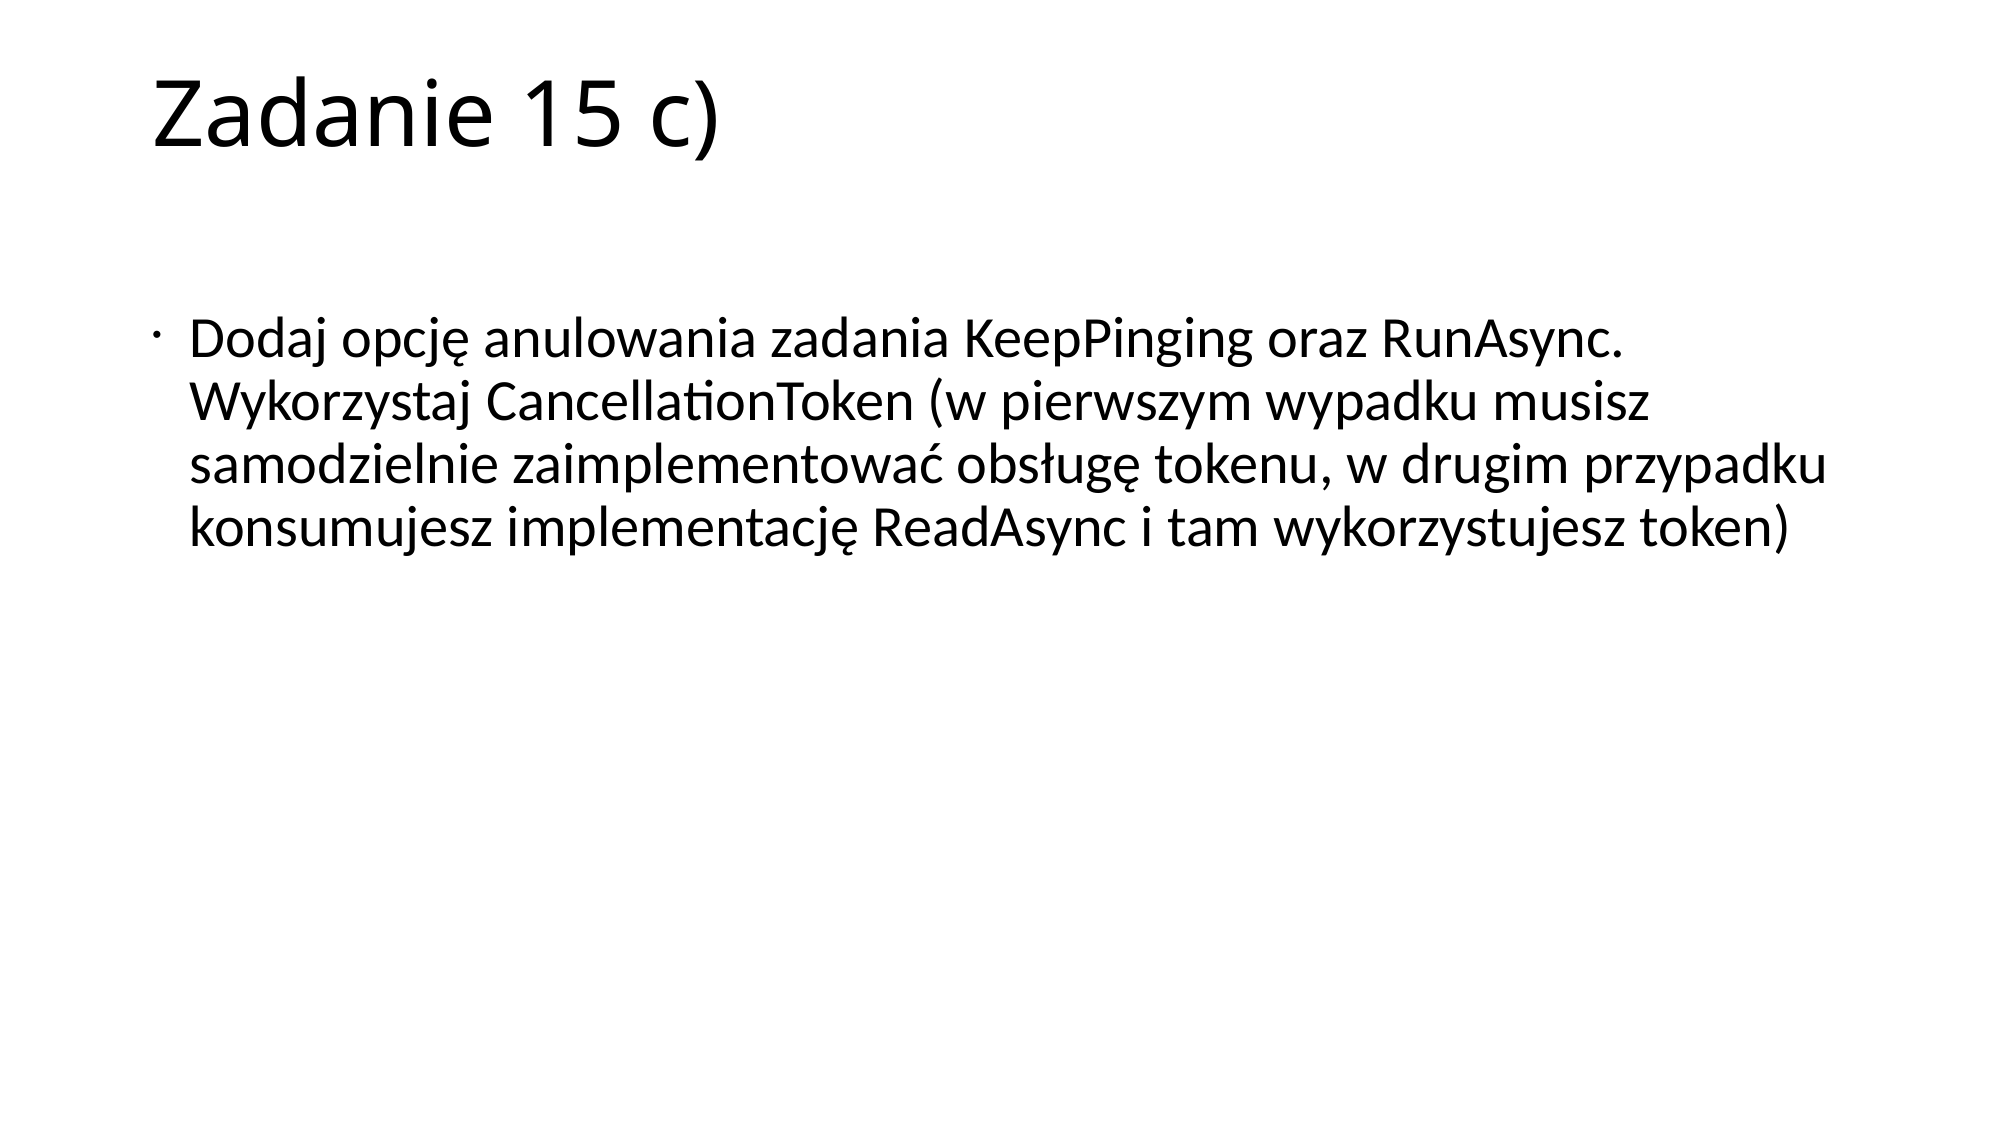

# Zadanie 15 c)
Dodaj opcję anulowania zadania KeepPinging oraz RunAsync. Wykorzystaj CancellationToken (w pierwszym wypadku musisz samodzielnie zaimplementować obsługę tokenu, w drugim przypadku konsumujesz implementację ReadAsync i tam wykorzystujesz token)